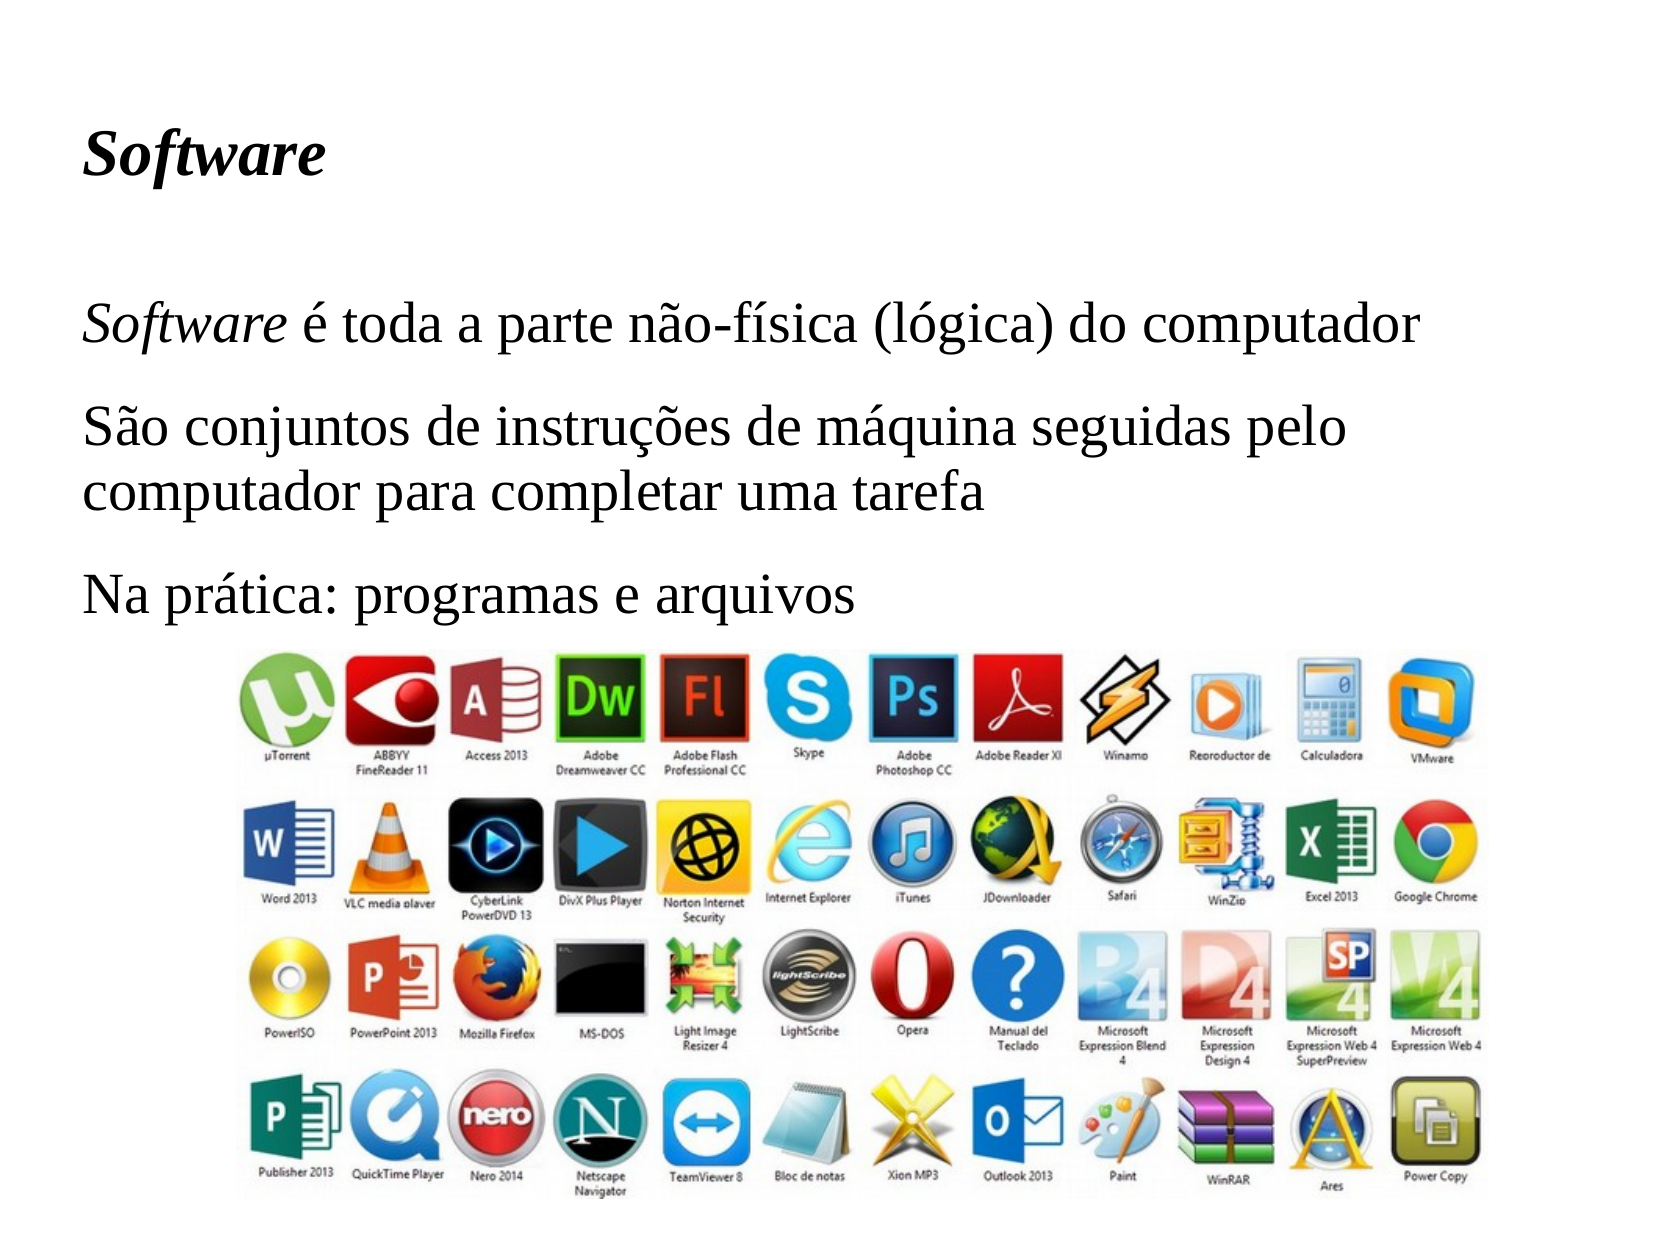

# Software
Software é toda a parte não-física (lógica) do computador
São conjuntos de instruções de máquina seguidas pelo computador para completar uma tarefa
Na prática: programas e arquivos